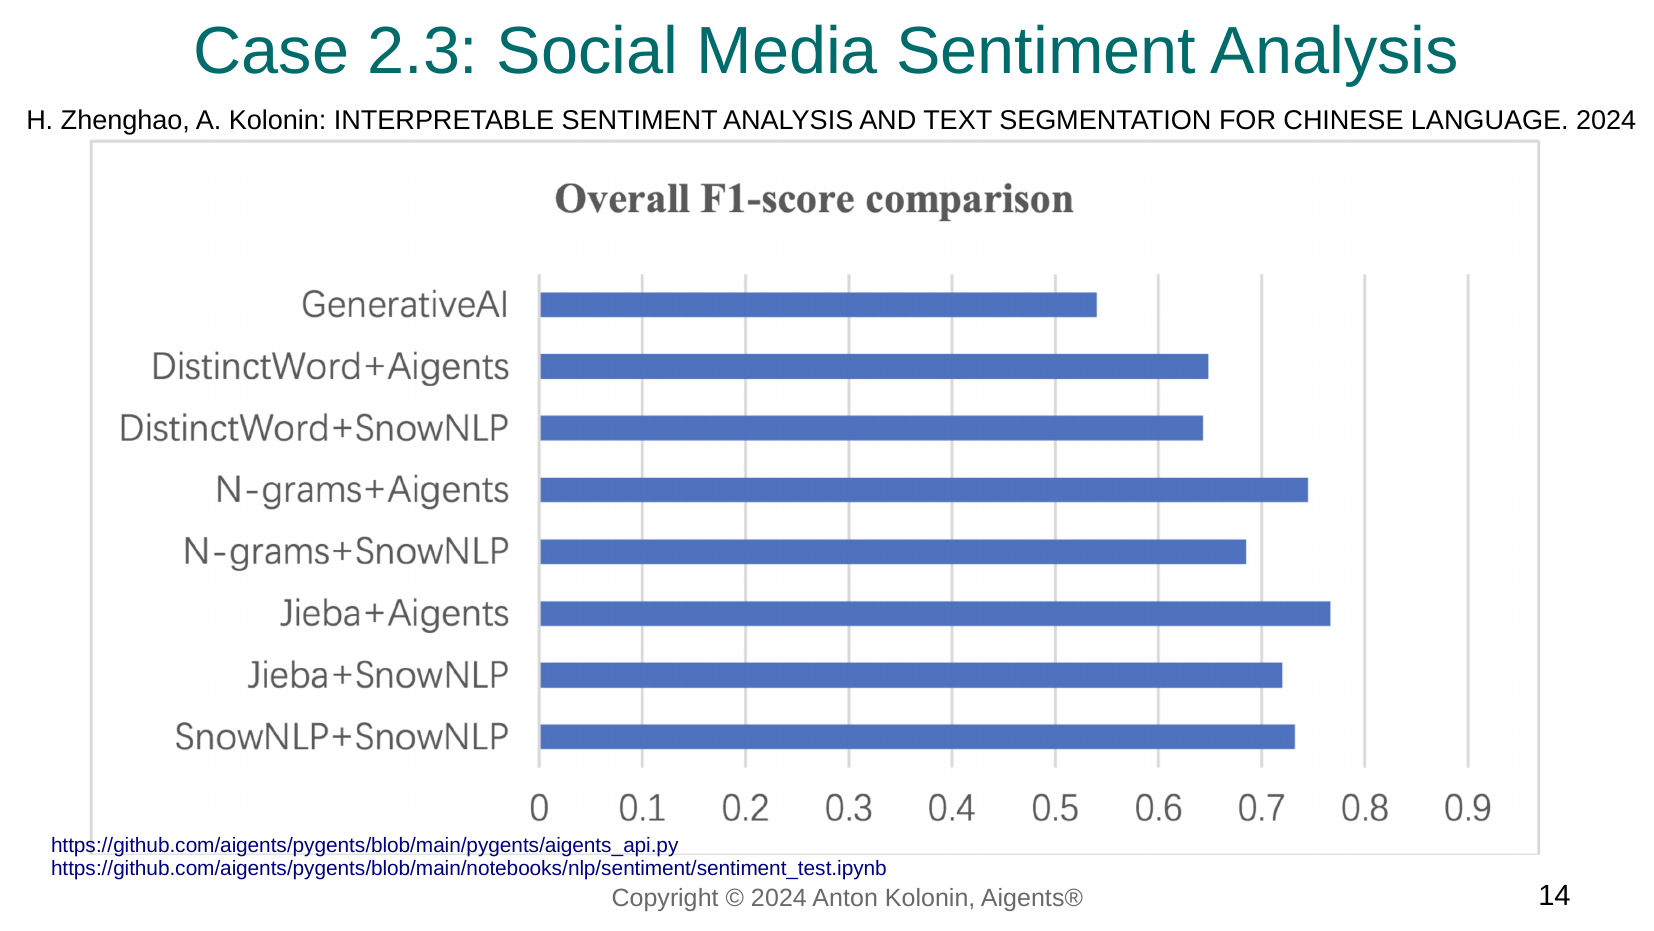

Case 2.3: Social Media Sentiment Analysis
H. Zhenghao, A. Kolonin: INTERPRETABLE SENTIMENT ANALYSIS AND TEXT SEGMENTATION FOR CHINESE LANGUAGE. 2024
https://github.com/aigents/pygents/blob/main/pygents/aigents_api.py
https://github.com/aigents/pygents/blob/main/notebooks/nlp/sentiment/sentiment_test.ipynb
Copyright © 2024 Anton Kolonin, Aigents®
14